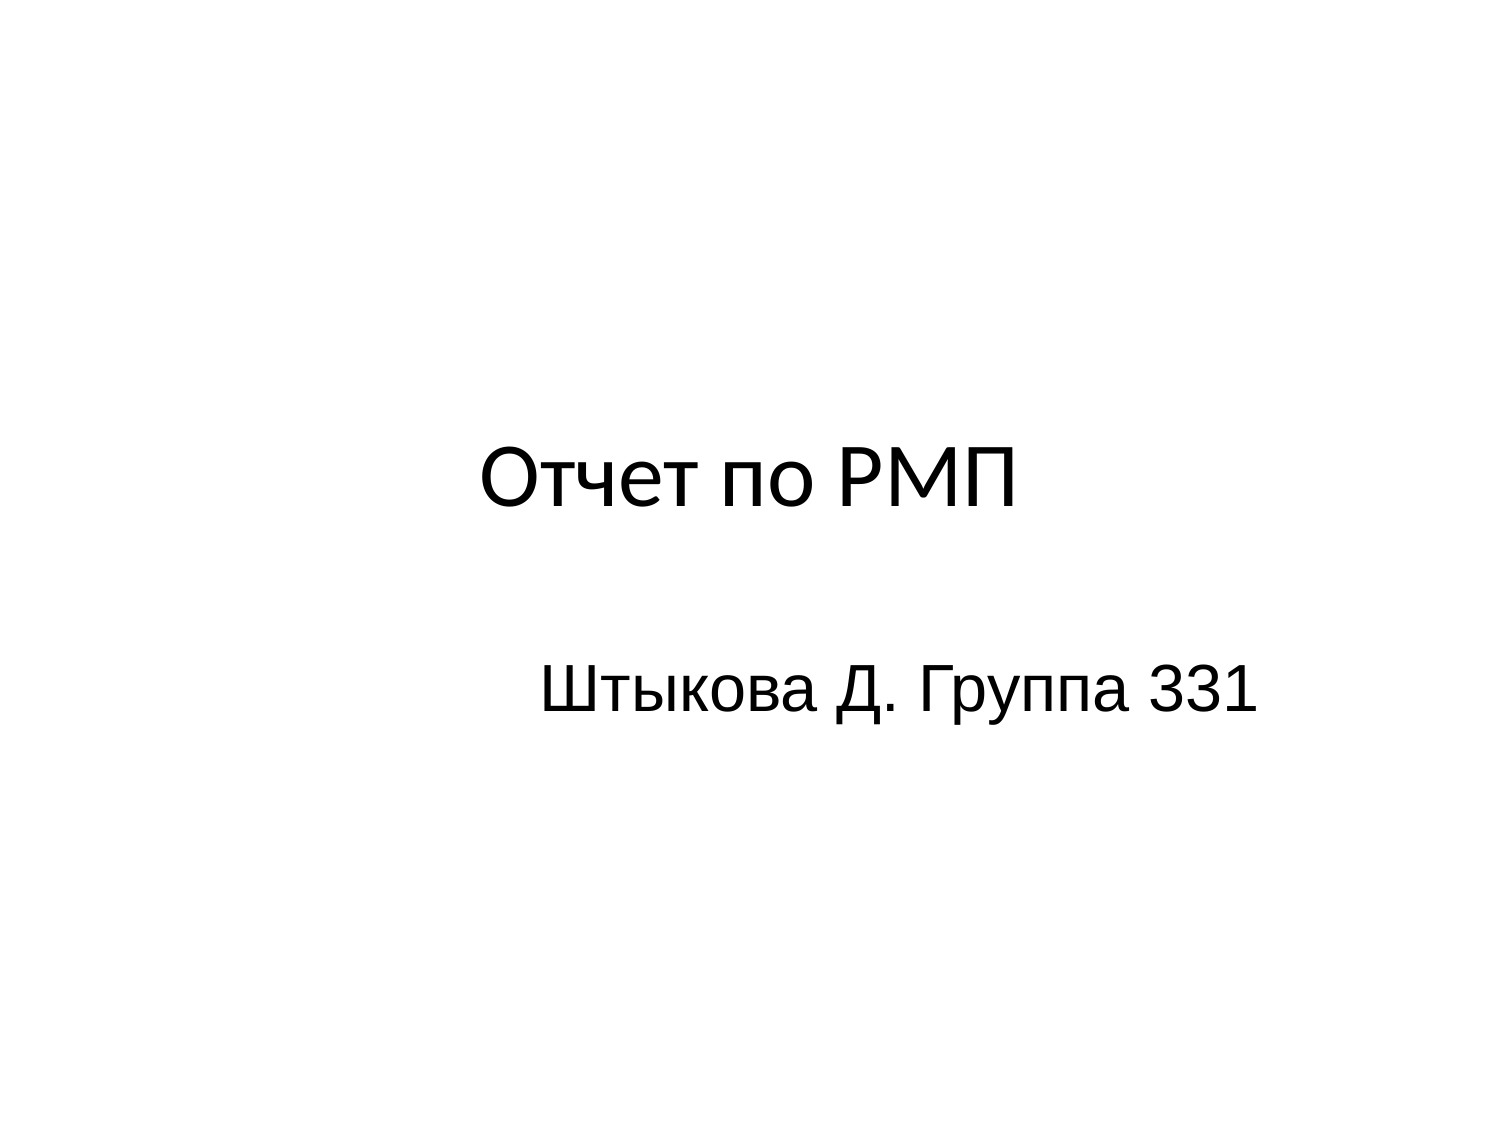

# Отчет по РМП
Штыкова Д. Группа 331